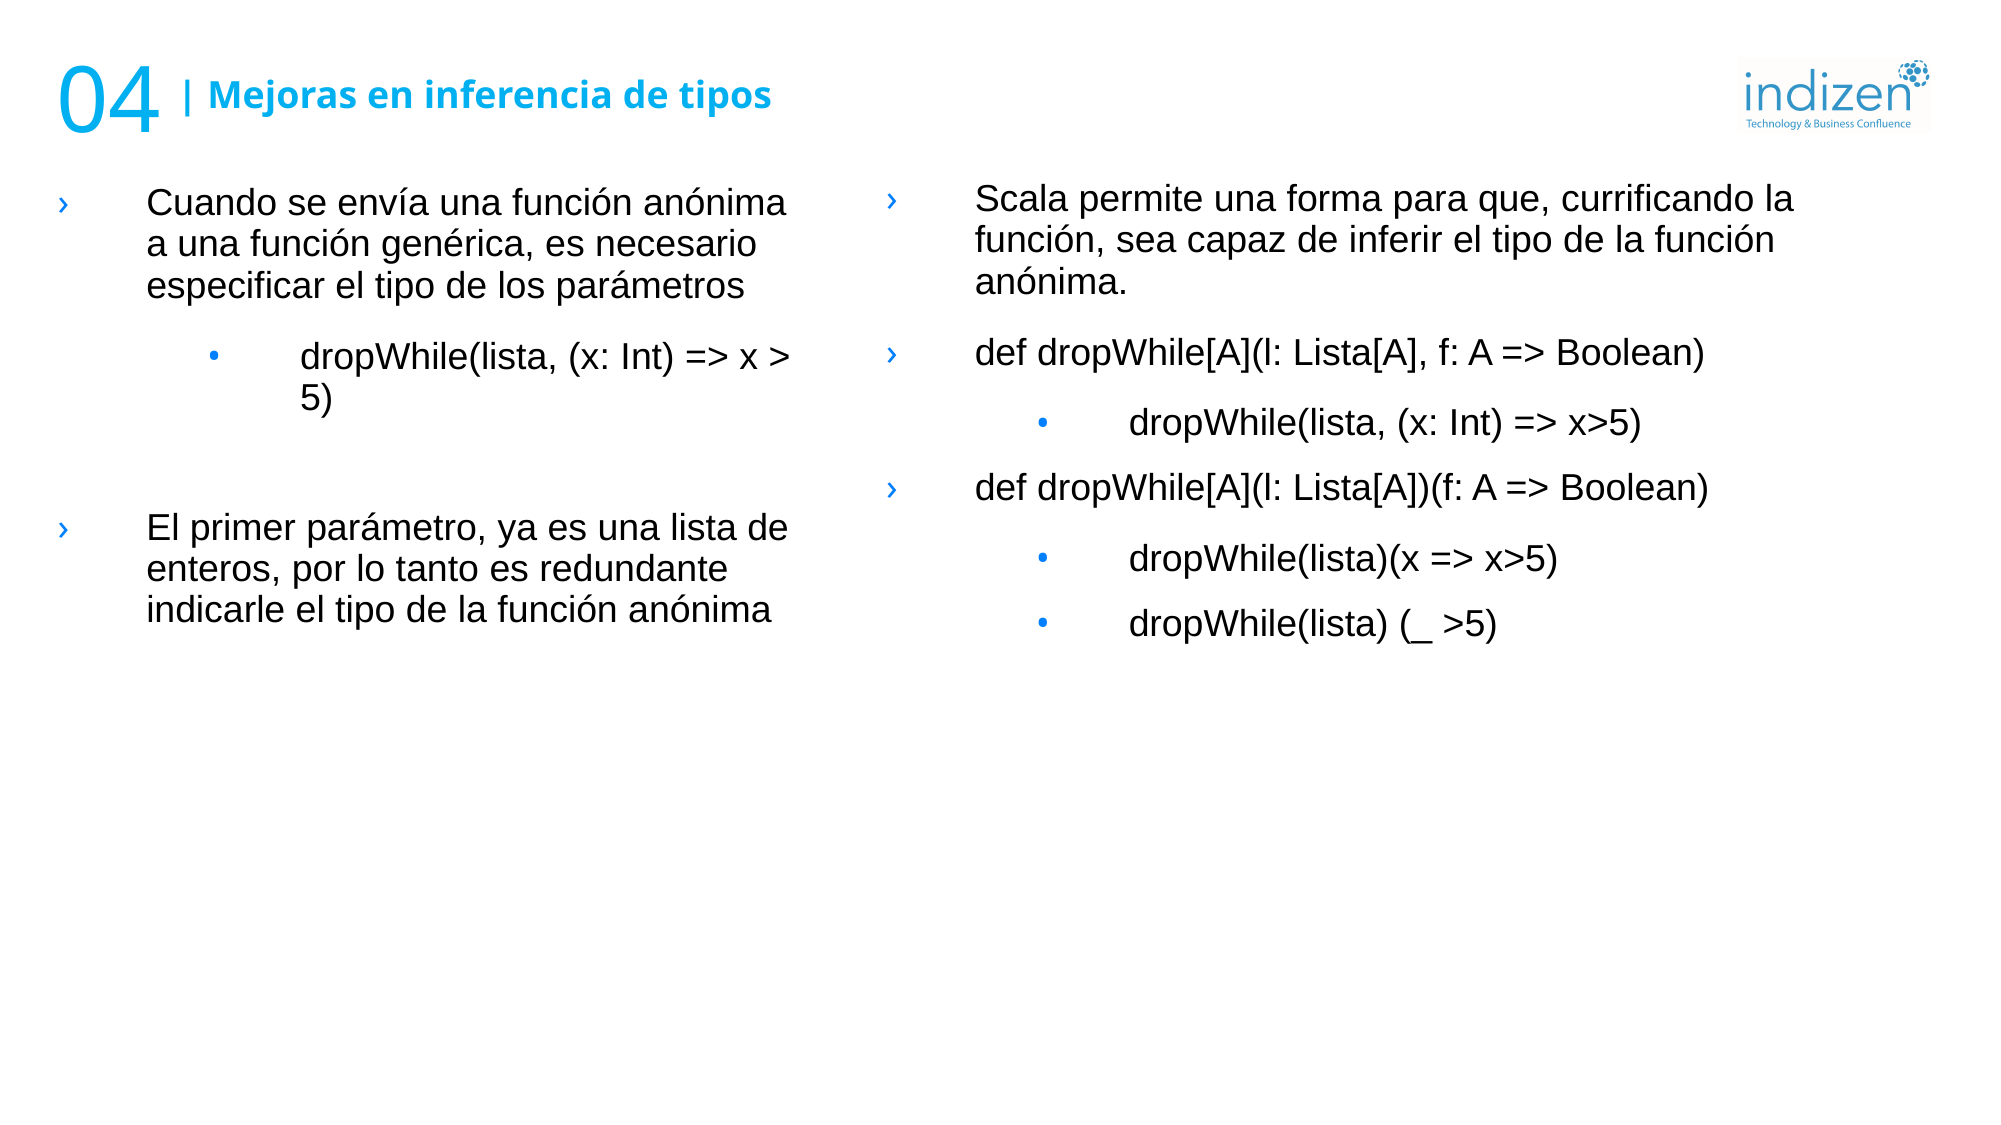

04
| Mejoras en inferencia de tipos
Scala permite una forma para que, currificando la función, sea capaz de inferir el tipo de la función anónima.
def dropWhile[A](l: Lista[A], f: A => Boolean)
dropWhile(lista, (x: Int) => x>5)
def dropWhile[A](l: Lista[A])(f: A => Boolean)
dropWhile(lista)(x => x>5)
dropWhile(lista) (_ >5)
Cuando se envía una función anónima a una función genérica, es necesario especificar el tipo de los parámetros
dropWhile(lista, (x: Int) => x > 5)
El primer parámetro, ya es una lista de enteros, por lo tanto es redundante indicarle el tipo de la función anónima